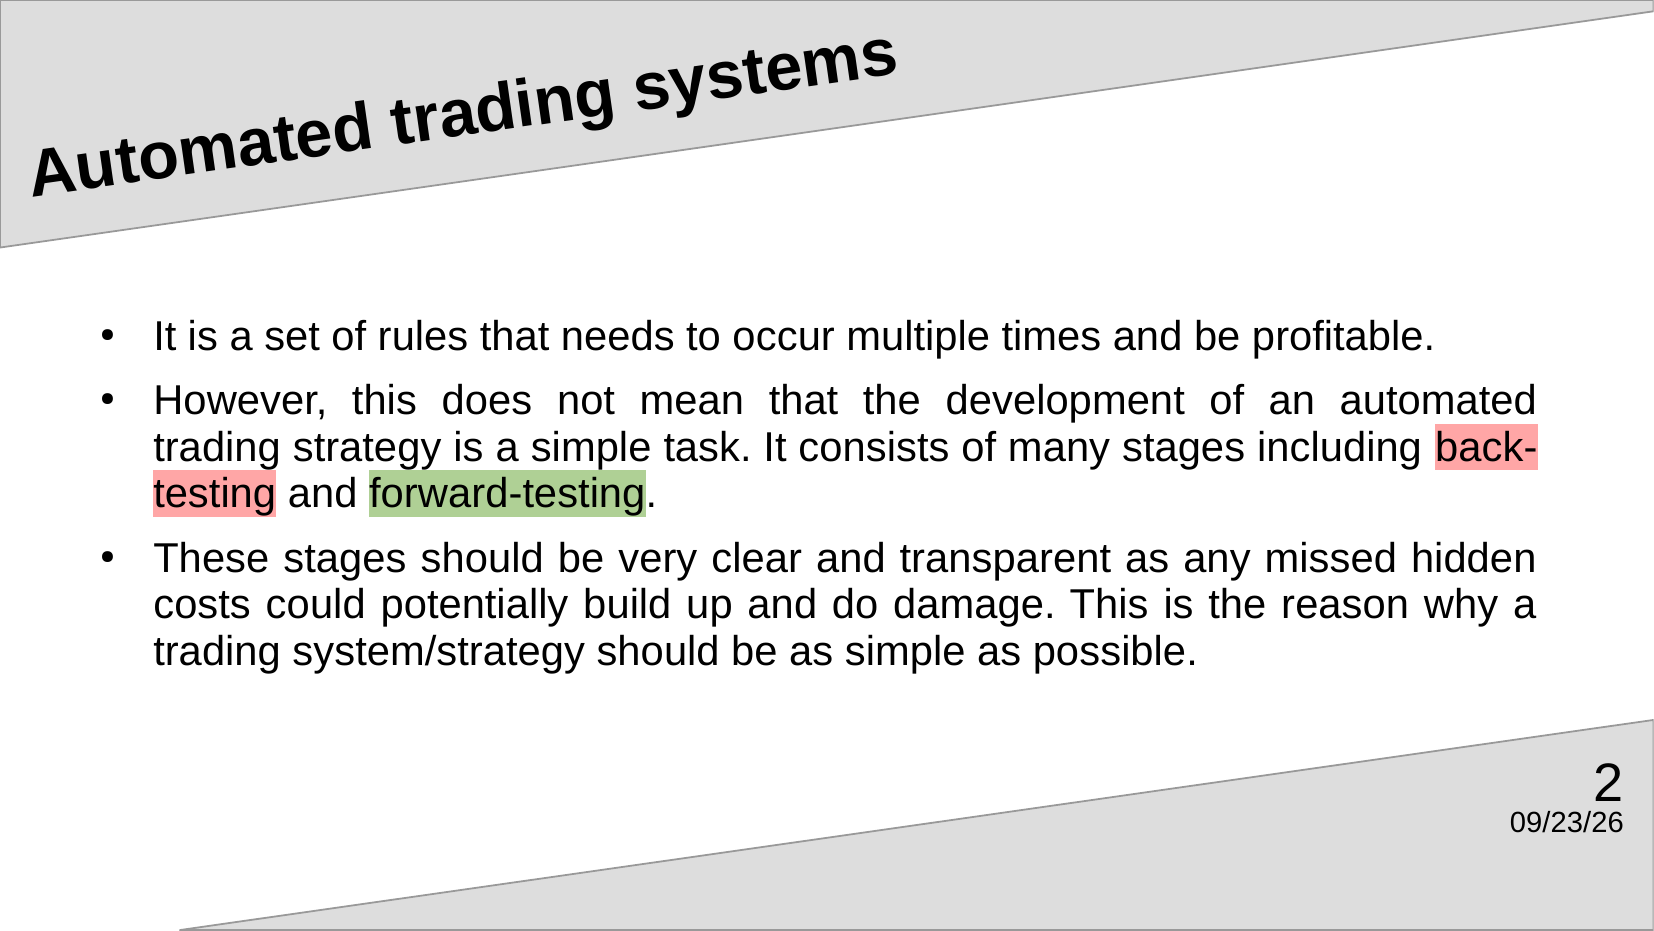

# Automated trading systems
It is a set of rules that needs to occur multiple times and be profitable.
However, this does not mean that the development of an automated trading strategy is a simple task. It consists of many stages including back-testing and forward-testing.
These stages should be very clear and transparent as any missed hidden costs could potentially build up and do damage. This is the reason why a trading system/strategy should be as simple as possible.
2